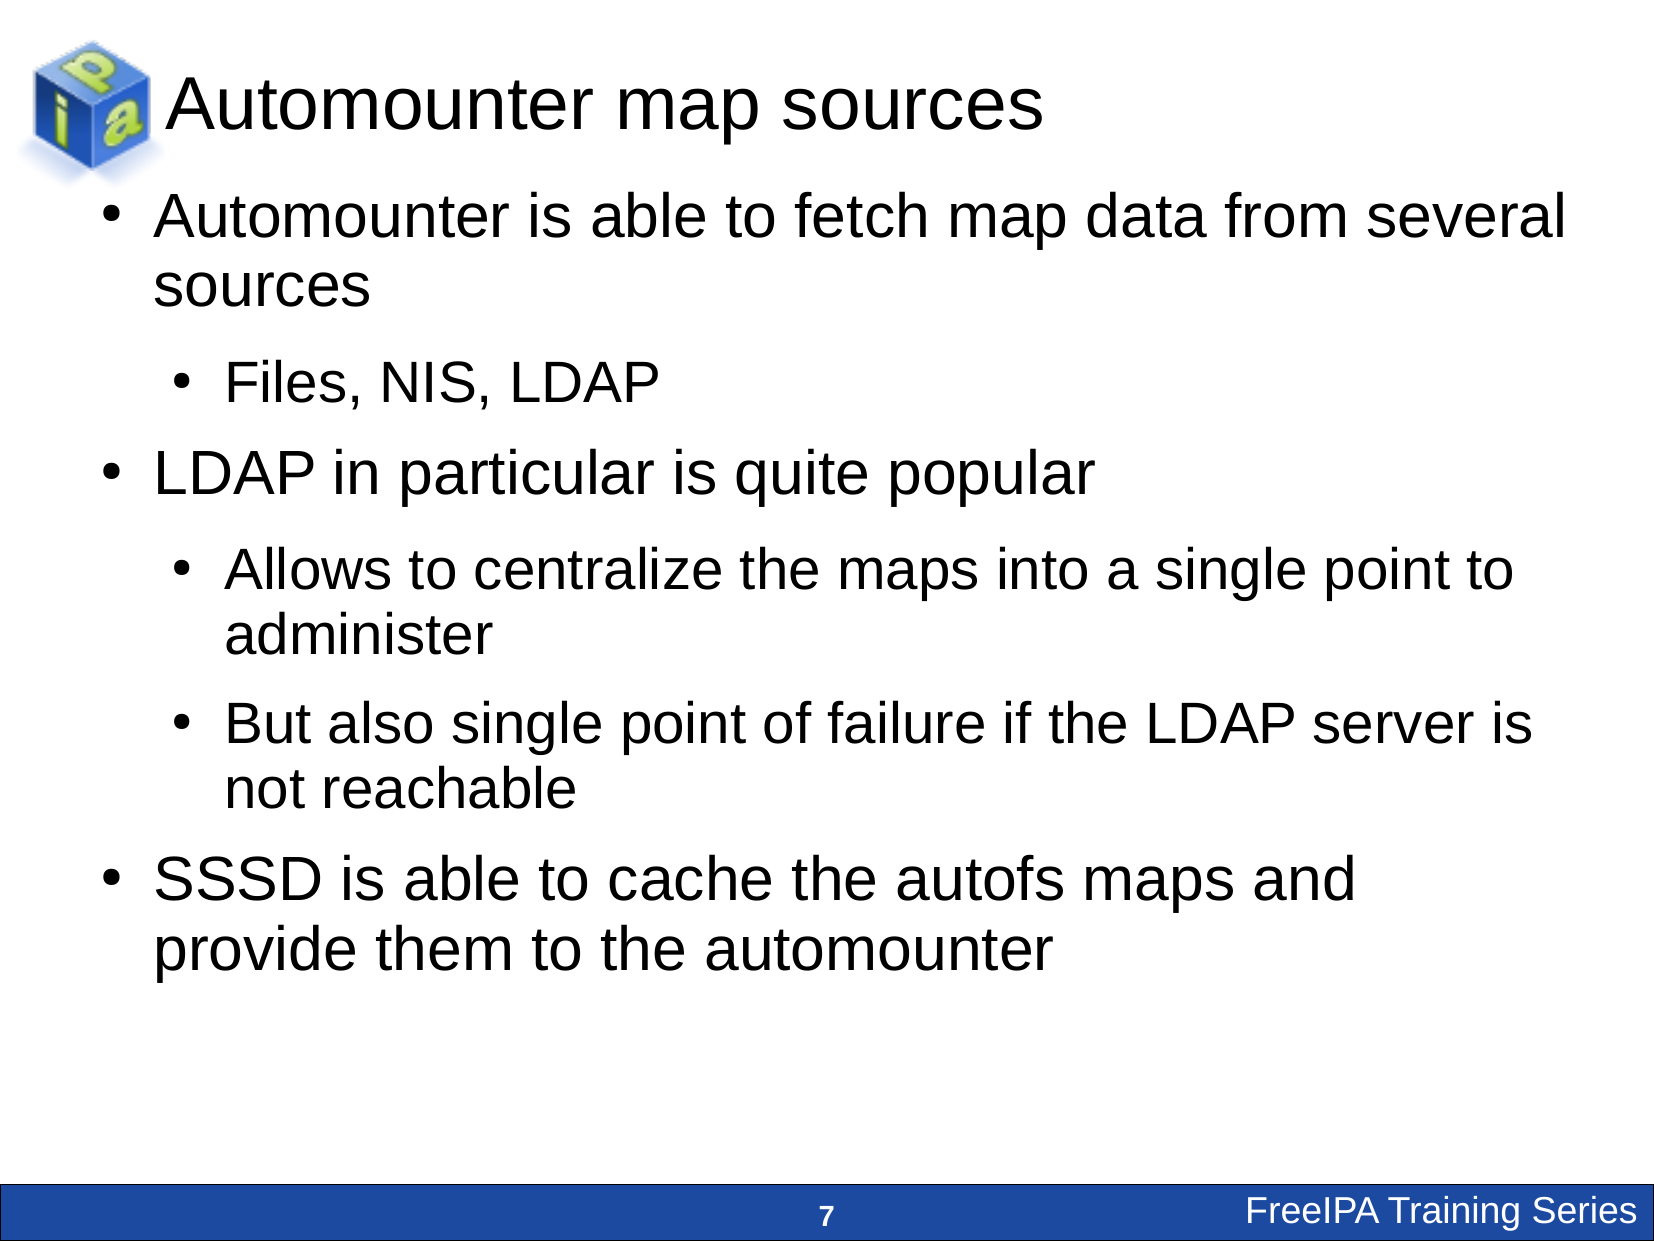

# Automounter map sources
Automounter is able to fetch map data from several sources
Files, NIS, LDAP
LDAP in particular is quite popular
Allows to centralize the maps into a single point to administer
But also single point of failure if the LDAP server is not reachable
SSSD is able to cache the autofs maps and provide them to the automounter
7